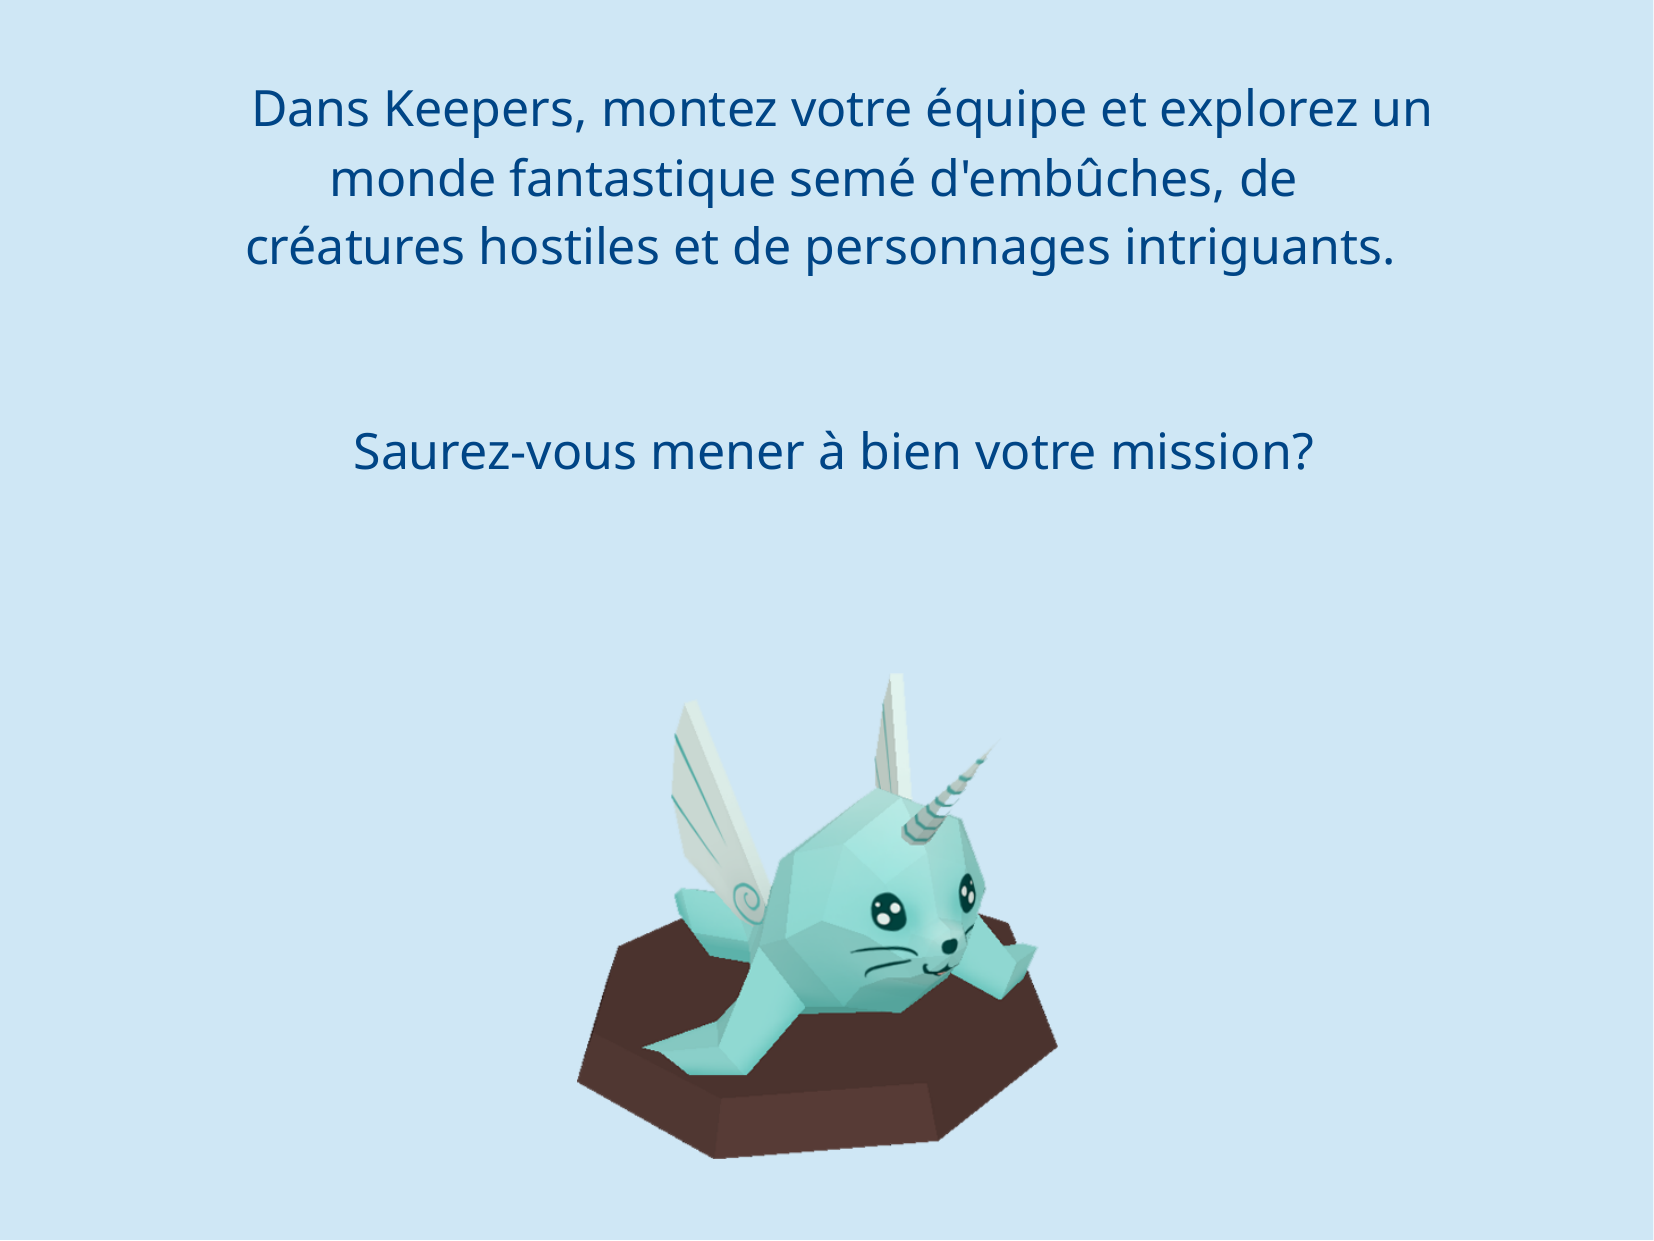

# Dans Keepers, montez votre équipe et explorez un monde fantastique semé d'embûches, de
créatures hostiles et de personnages intriguants.
 Saurez-vous mener à bien votre mission?